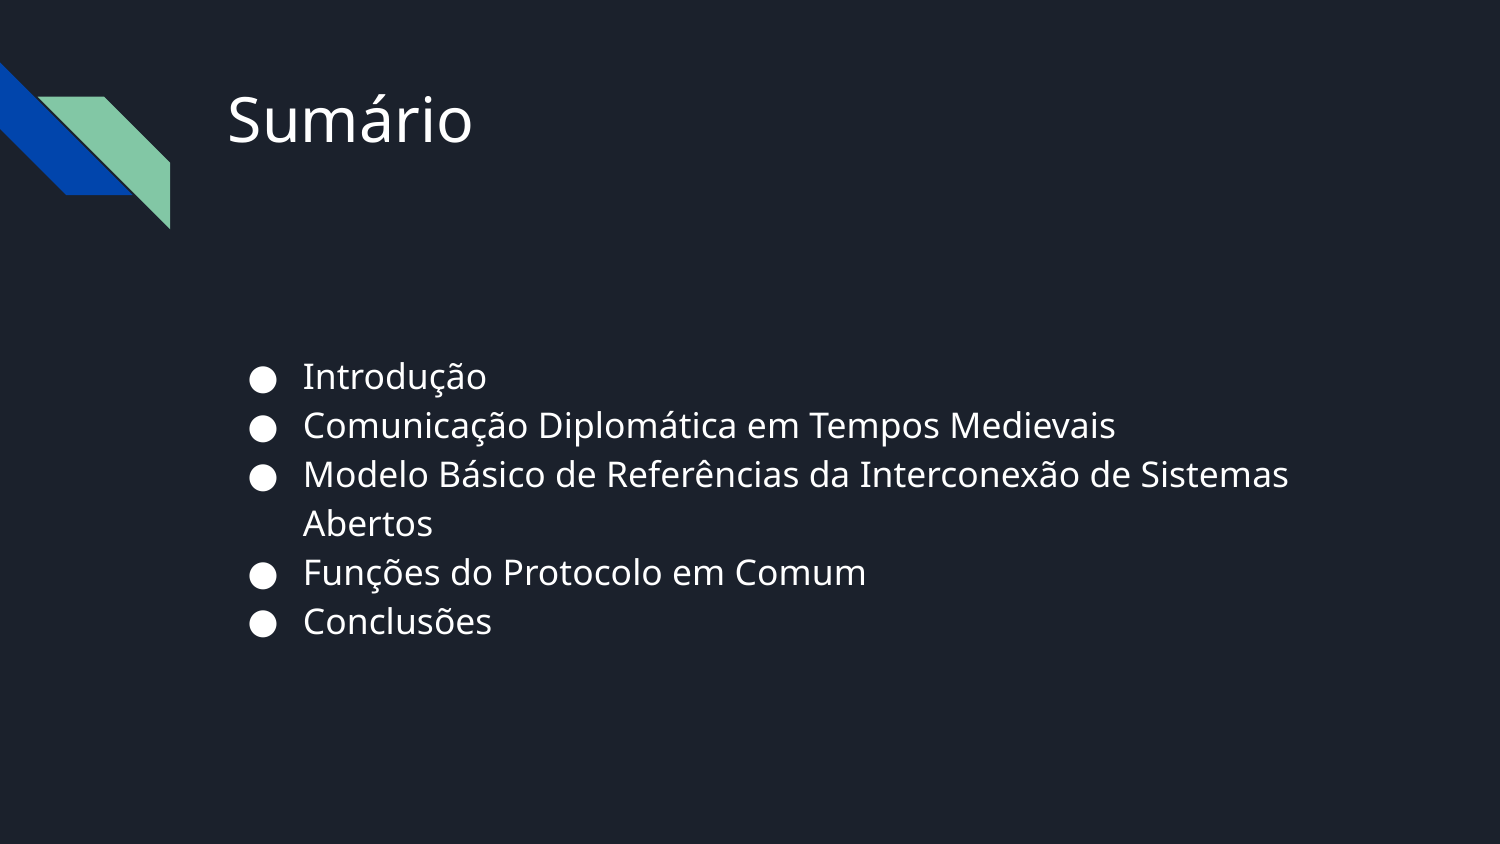

# Sumário
Introdução
Comunicação Diplomática em Tempos Medievais
Modelo Básico de Referências da Interconexão de Sistemas Abertos
Funções do Protocolo em Comum
Conclusões